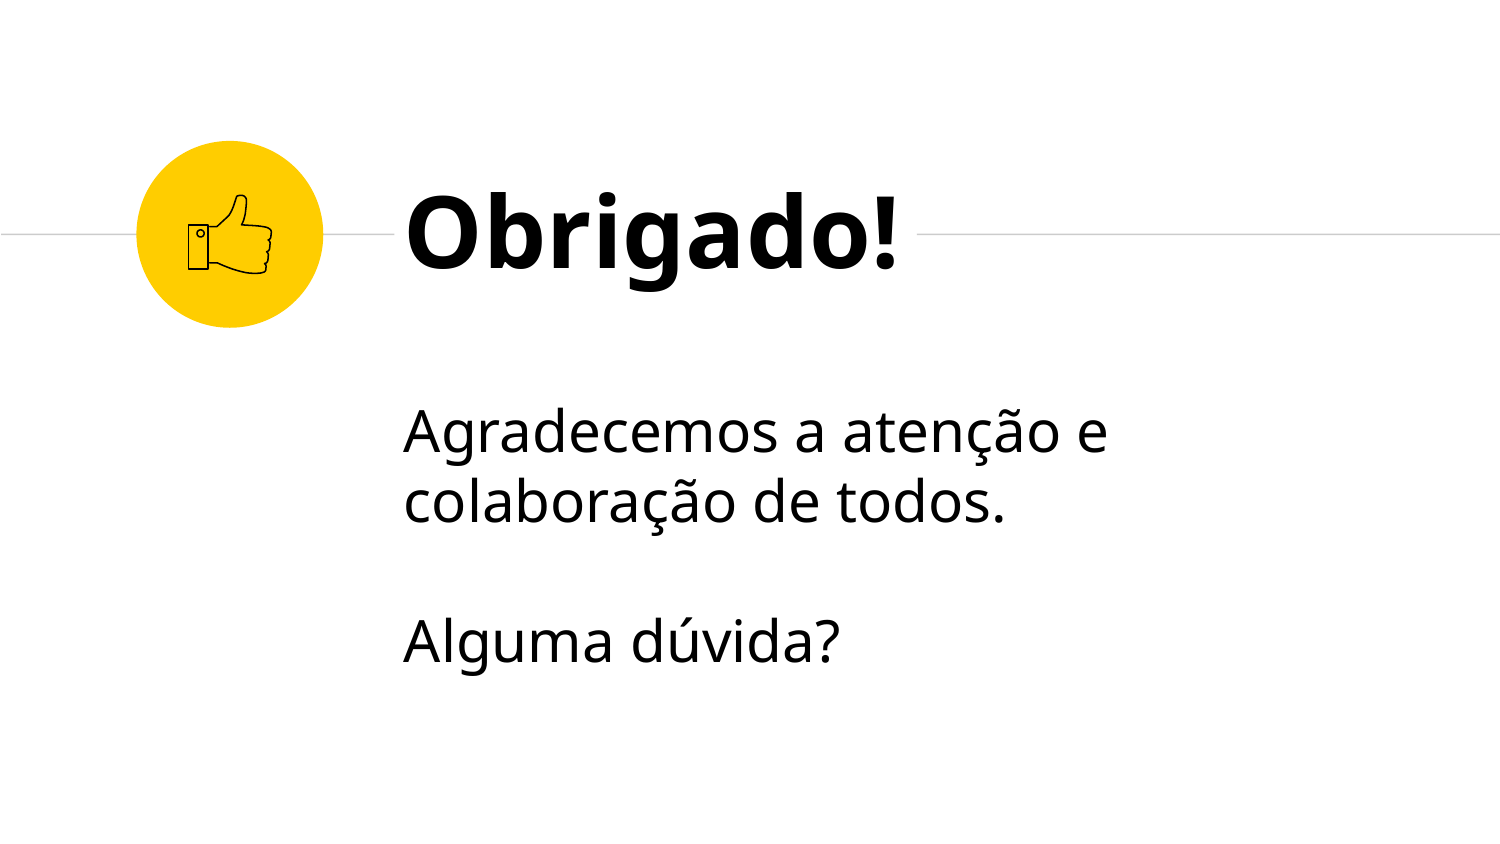

Obrigado!
# Agradecemos a atenção e colaboração de todos. Alguma dúvida?